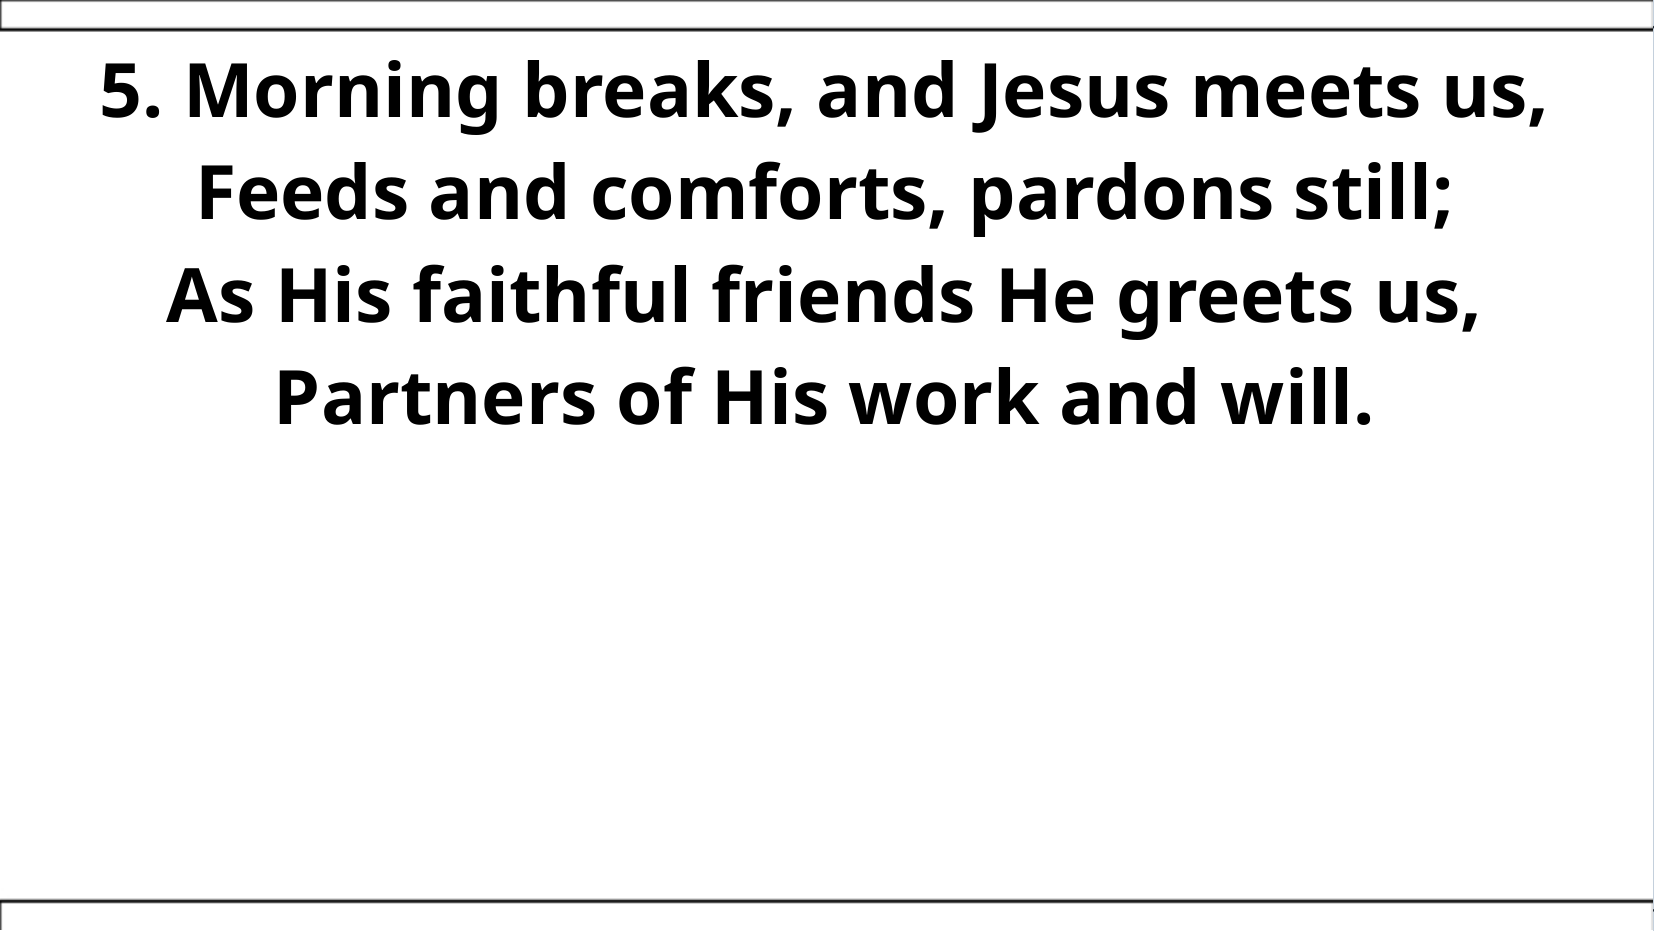

5. Morning breaks, and Jesus meets us,
Feeds and comforts, pardons still;
As His faithful friends He greets us,
Partners of His work and will.